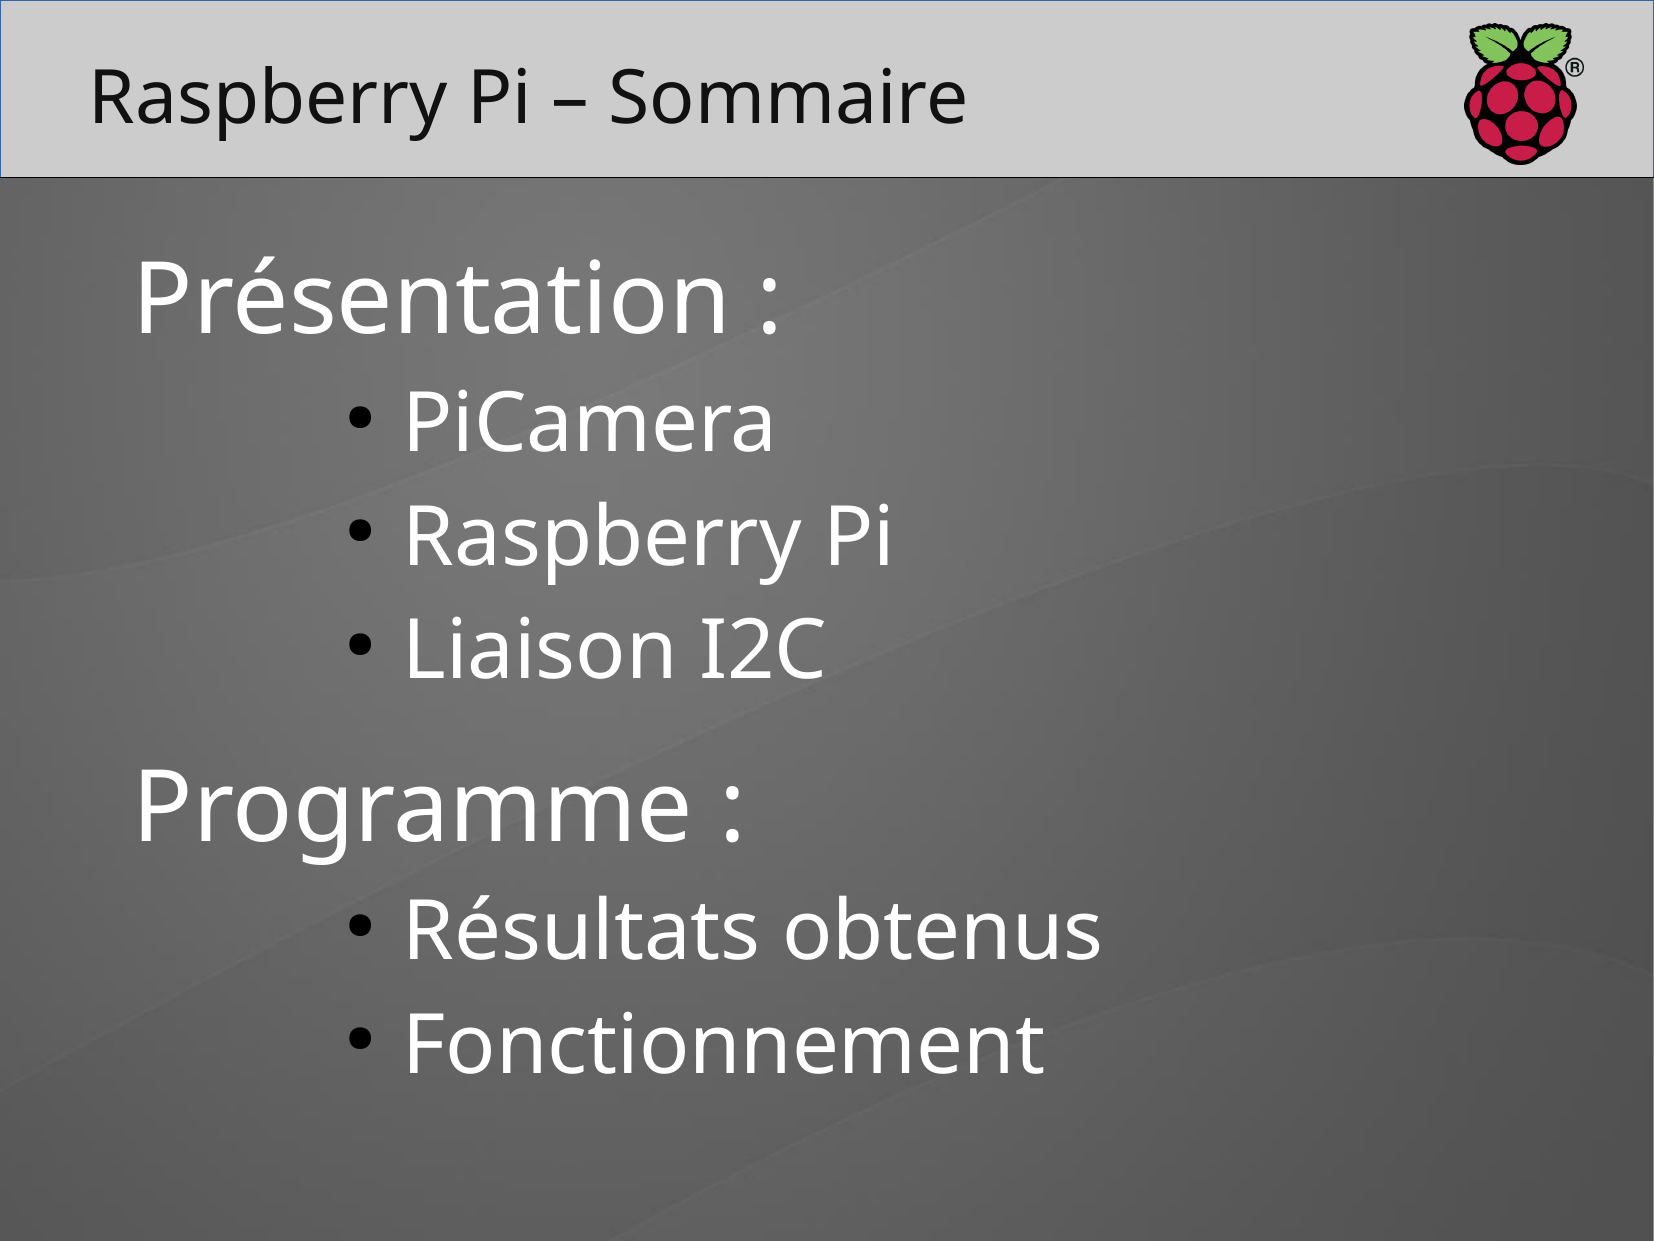

Raspberry Pi – Sommaire
Présentation :
 PiCamera
 Raspberry Pi
 Liaison I2C
Programme :
 Résultats obtenus
 Fonctionnement